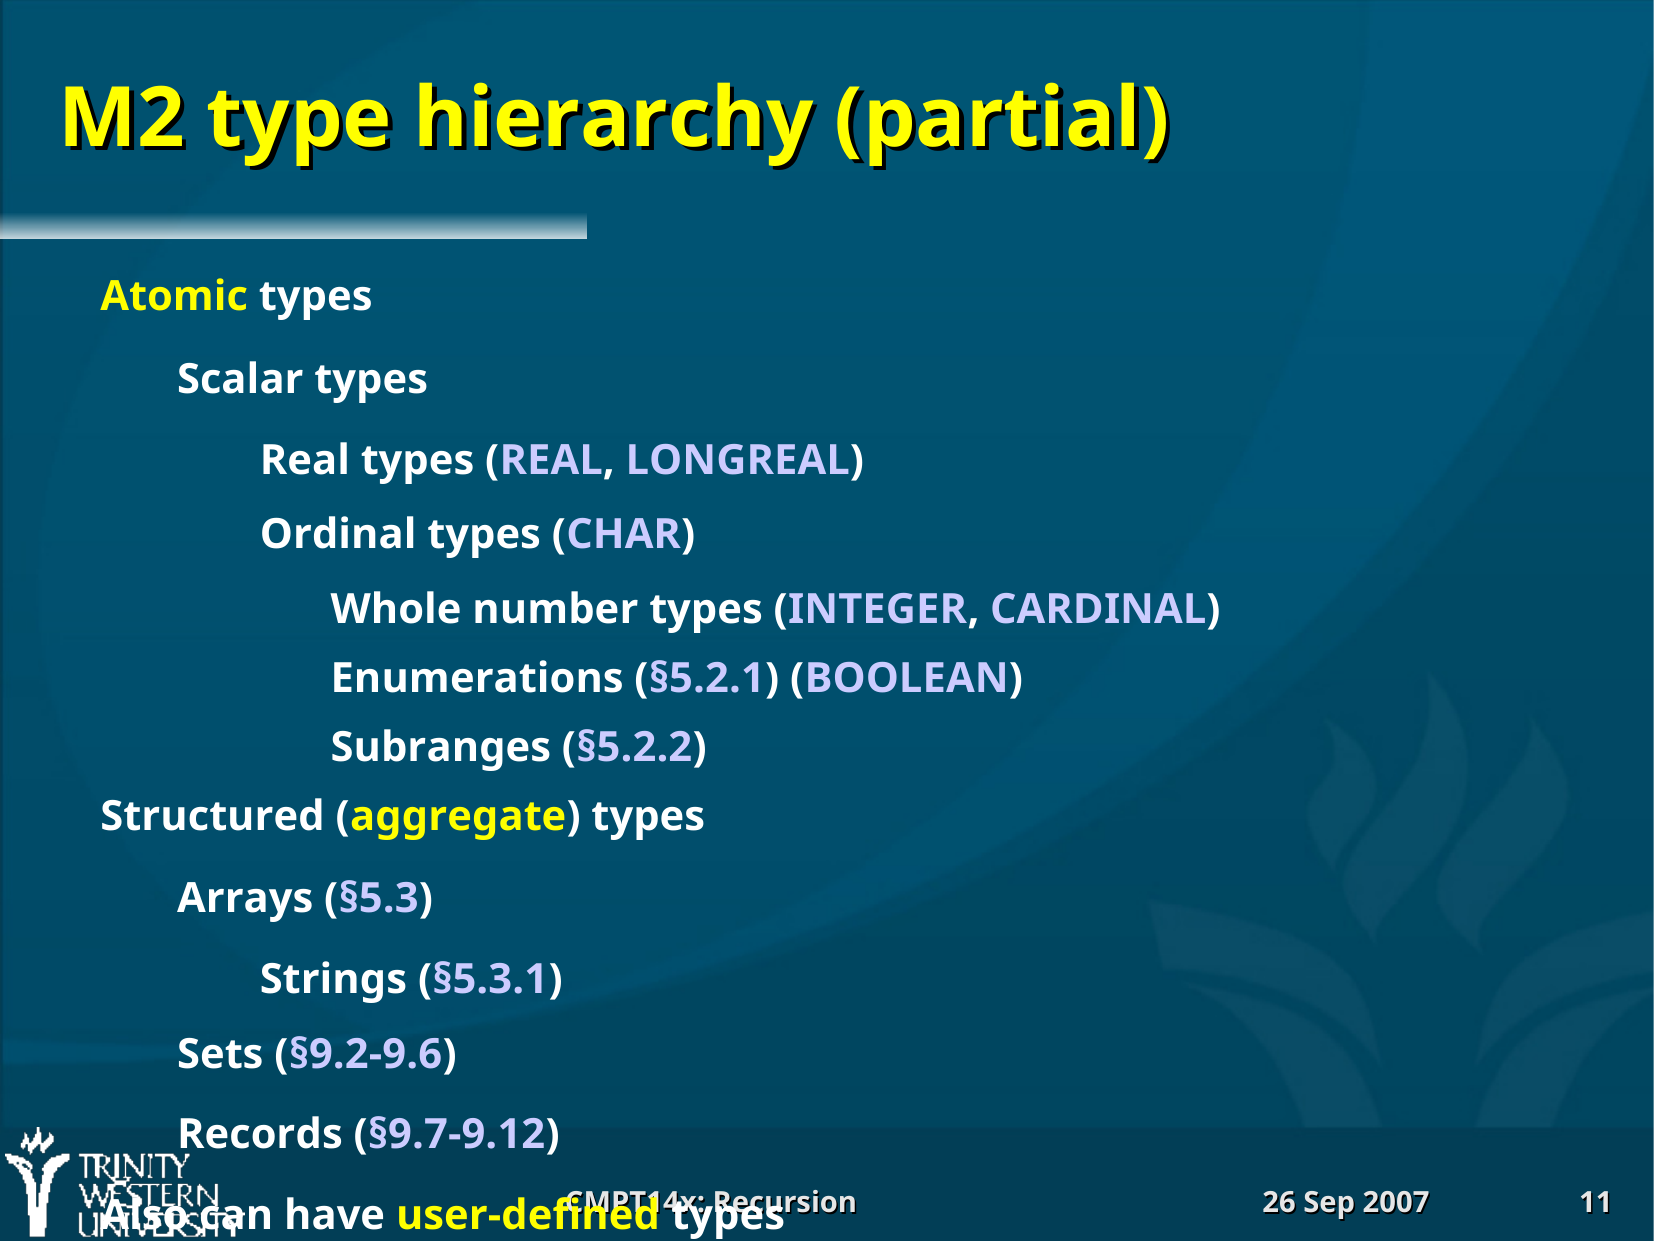

# M2 type hierarchy (partial)
Atomic types
Scalar types
Real types (REAL, LONGREAL)
Ordinal types (CHAR)
Whole number types (INTEGER, CARDINAL)
Enumerations (§5.2.1) (BOOLEAN)
Subranges (§5.2.2)
Structured (aggregate) types
Arrays (§5.3)
Strings (§5.3.1)
Sets (§9.2-9.6)
Records (§9.7-9.12)
Also can have user-defined types
CMPT14x: Recursion
26 Sep 2007
11